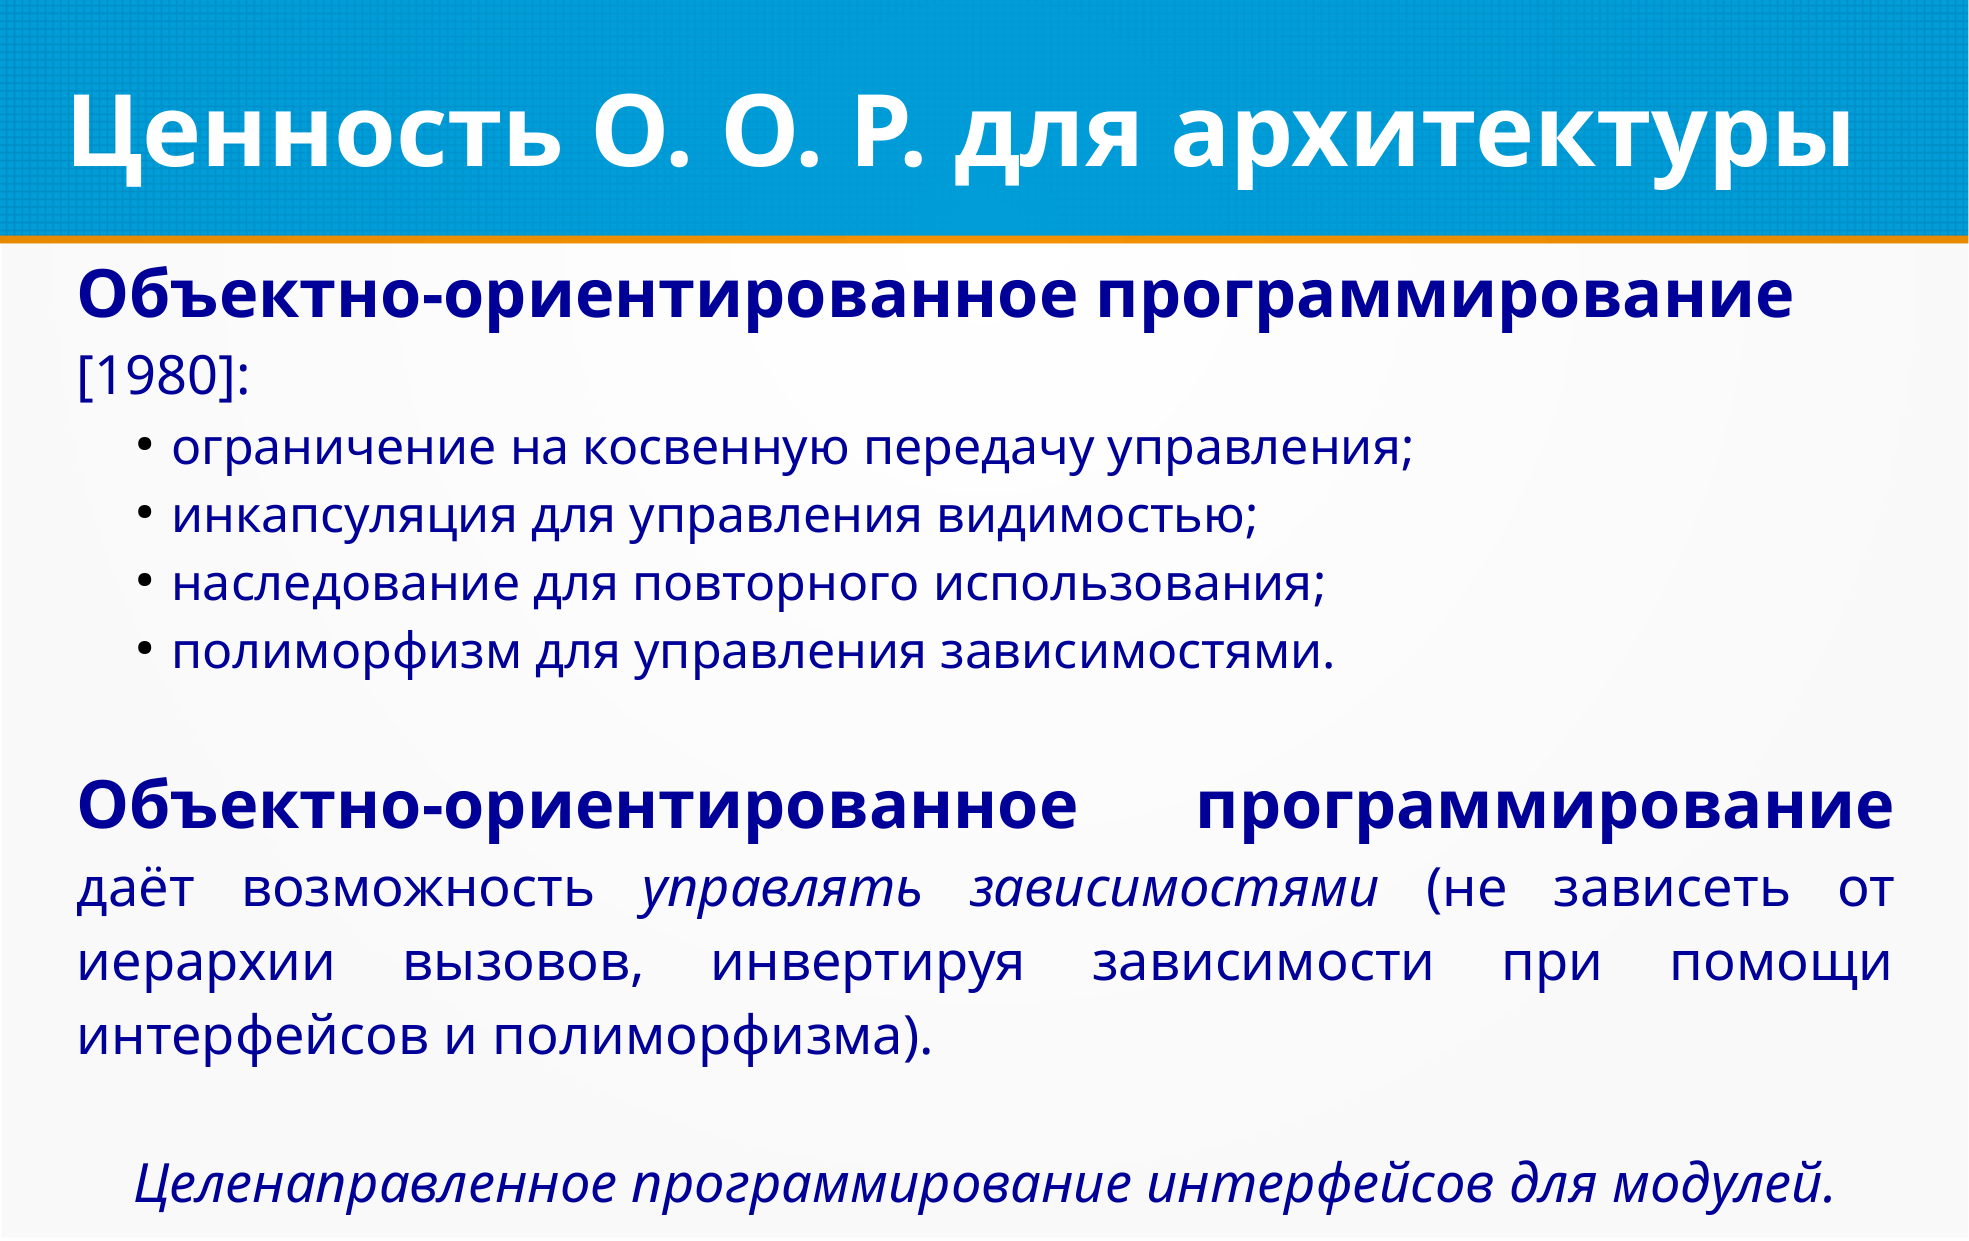

Ценность O. O. P. для архитектуры
Объектно-ориентированное программирование [1980]:
ограничение на косвенную передачу управления;
инкапсуляция для управления видимостью;
наследование для повторного использования;
полиморфизм для управления зависимостями.
Объектно-ориентированное программирование даёт возможность управлять зависимостями (не зависеть от иерархии вызовов, инвертируя зависимости при помощи интерфейсов и полиморфизма).
Целенаправленное программирование интерфейсов для модулей.